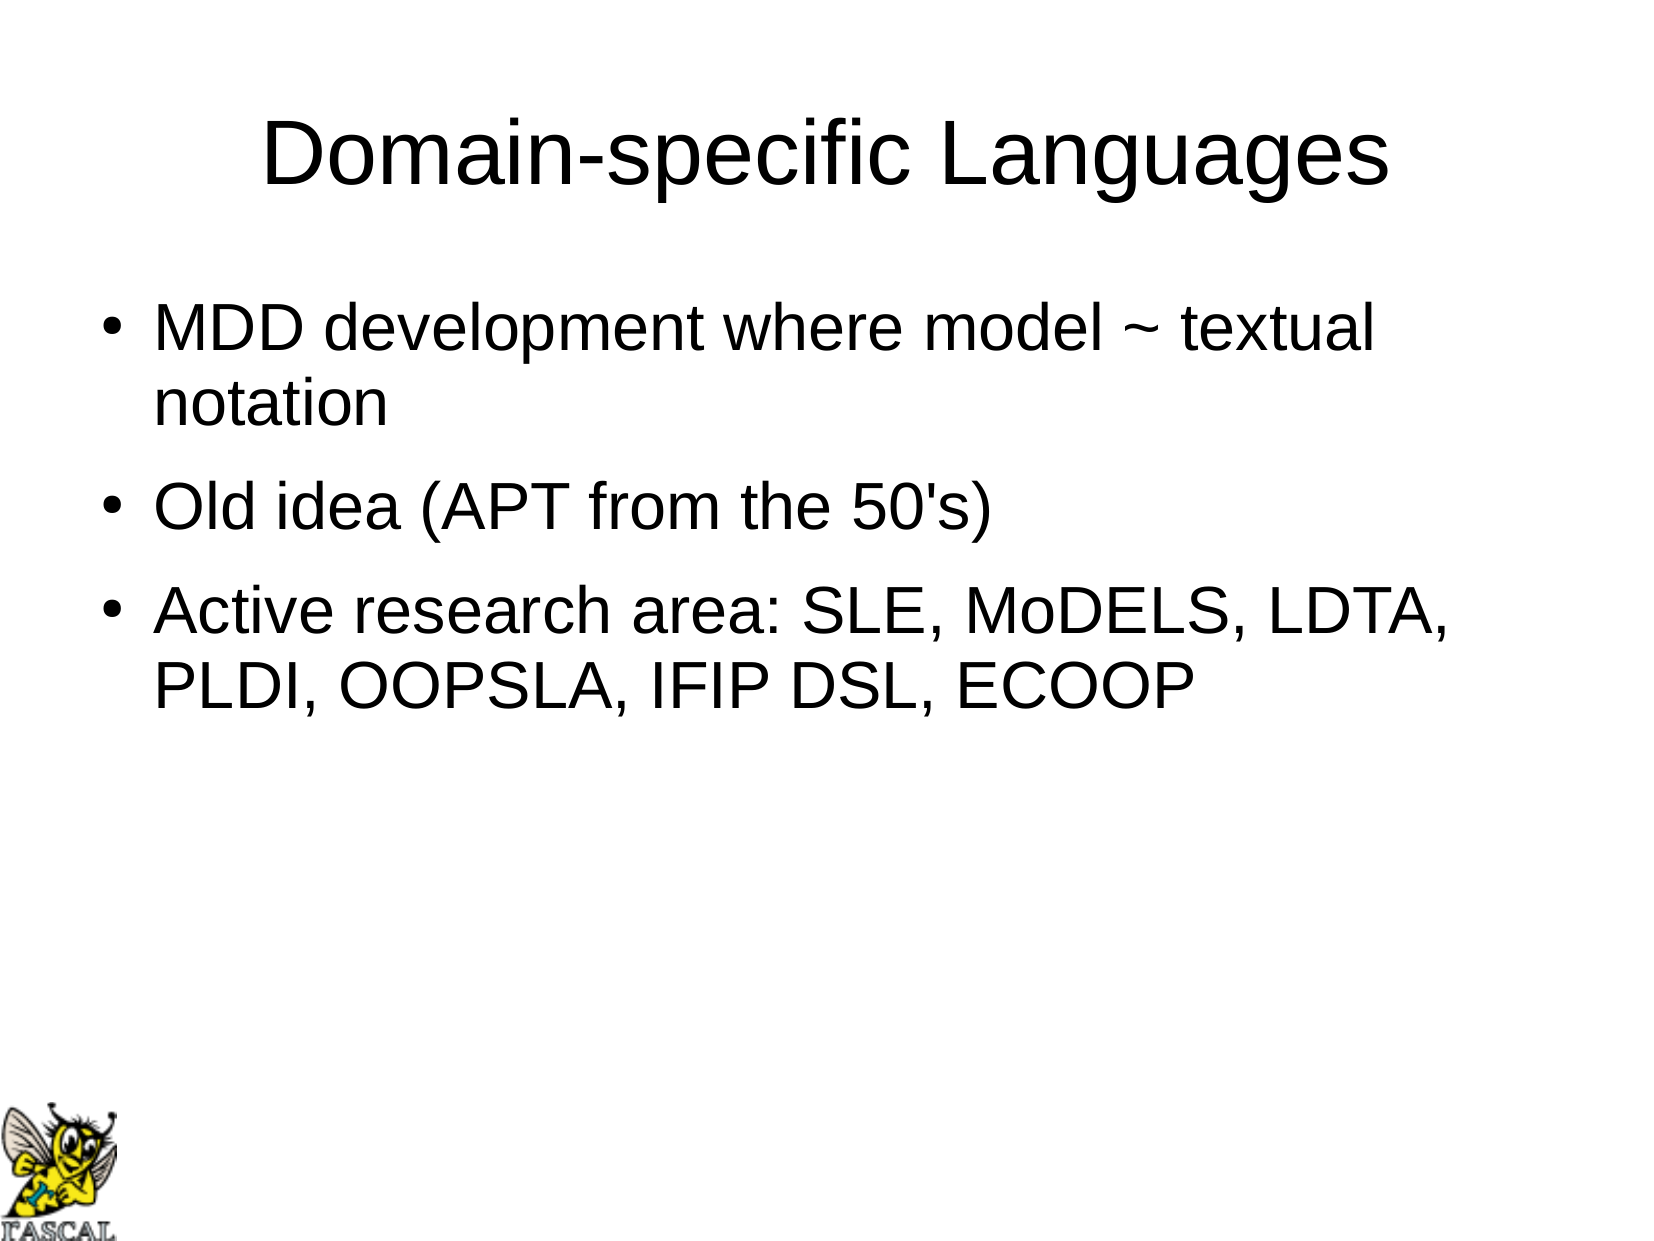

# Domain-specific Languages
MDD development where model ~ textual notation
Old idea (APT from the 50's)
Active research area: SLE, MoDELS, LDTA, PLDI, OOPSLA, IFIP DSL, ECOOP